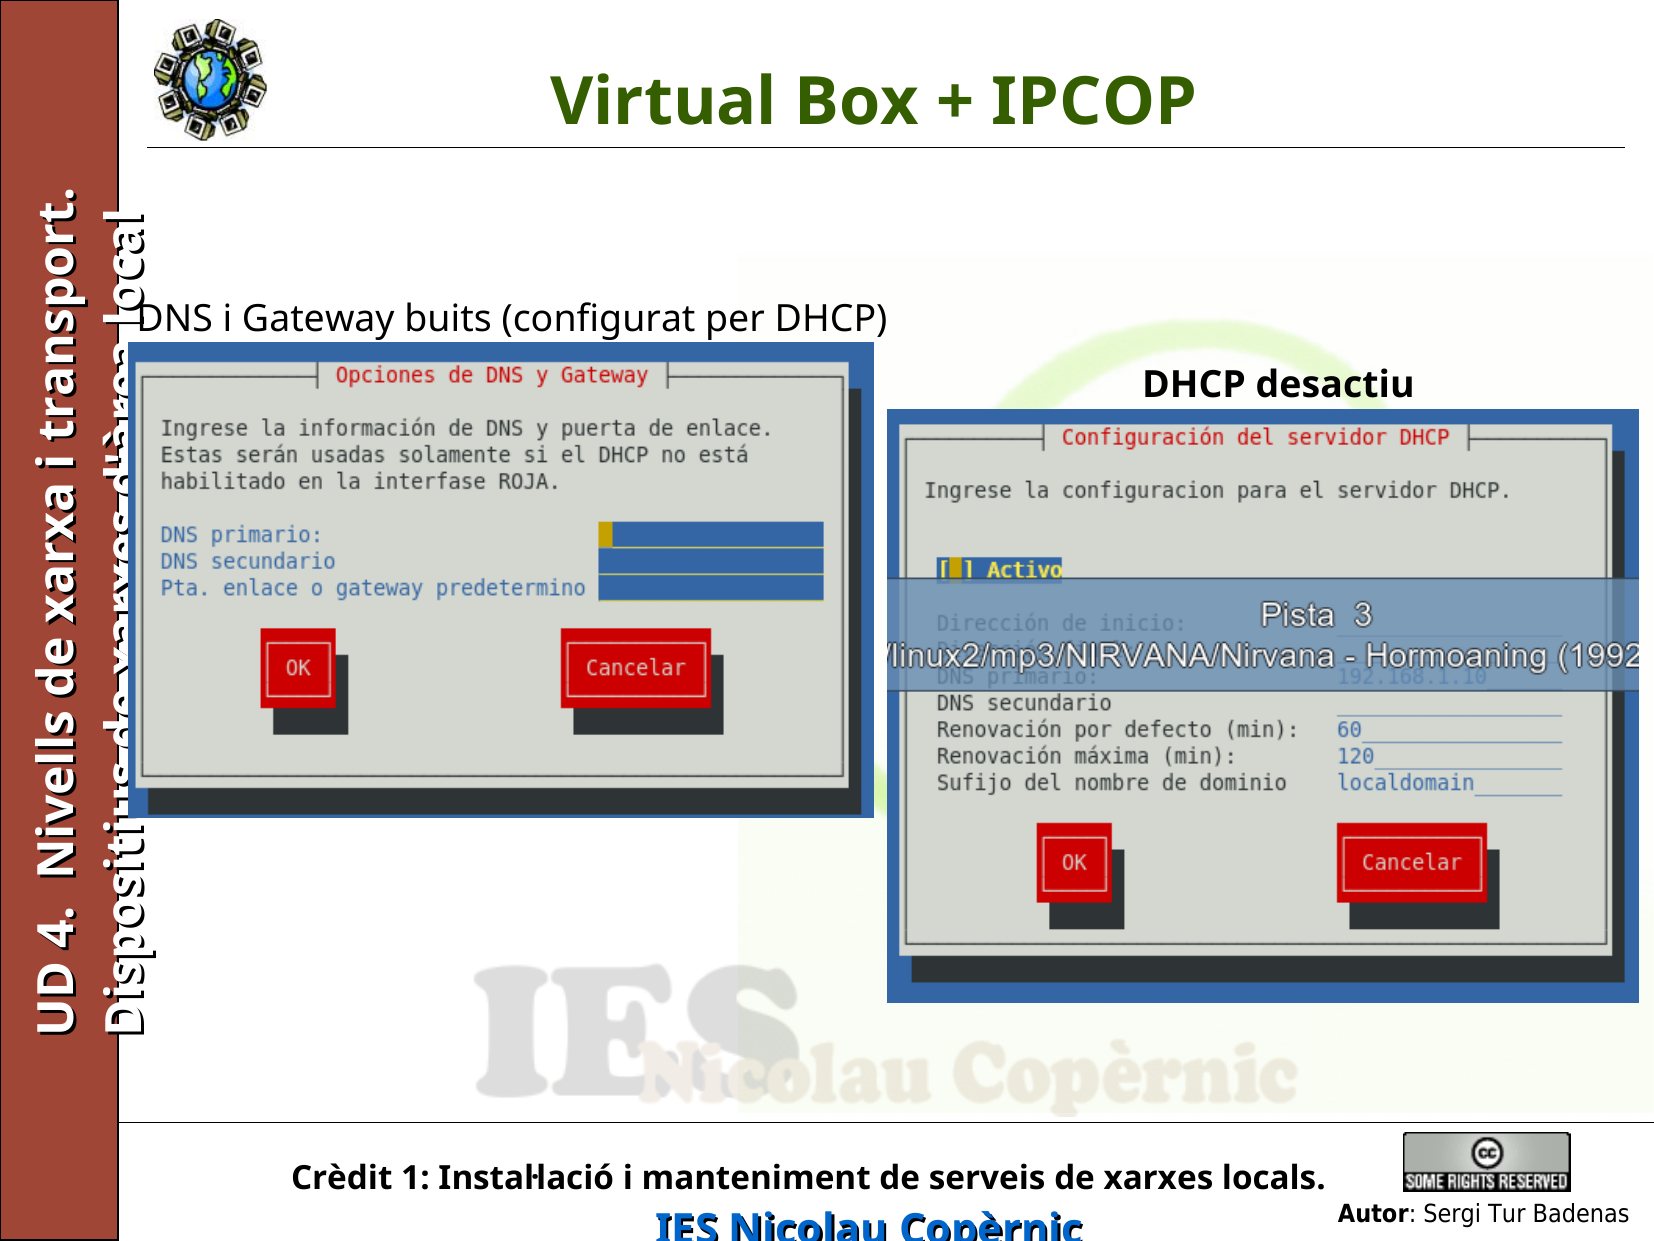

# Virtual Box + IPCOP
DNS i Gateway buits (configurat per DHCP)
DHCP desactiu